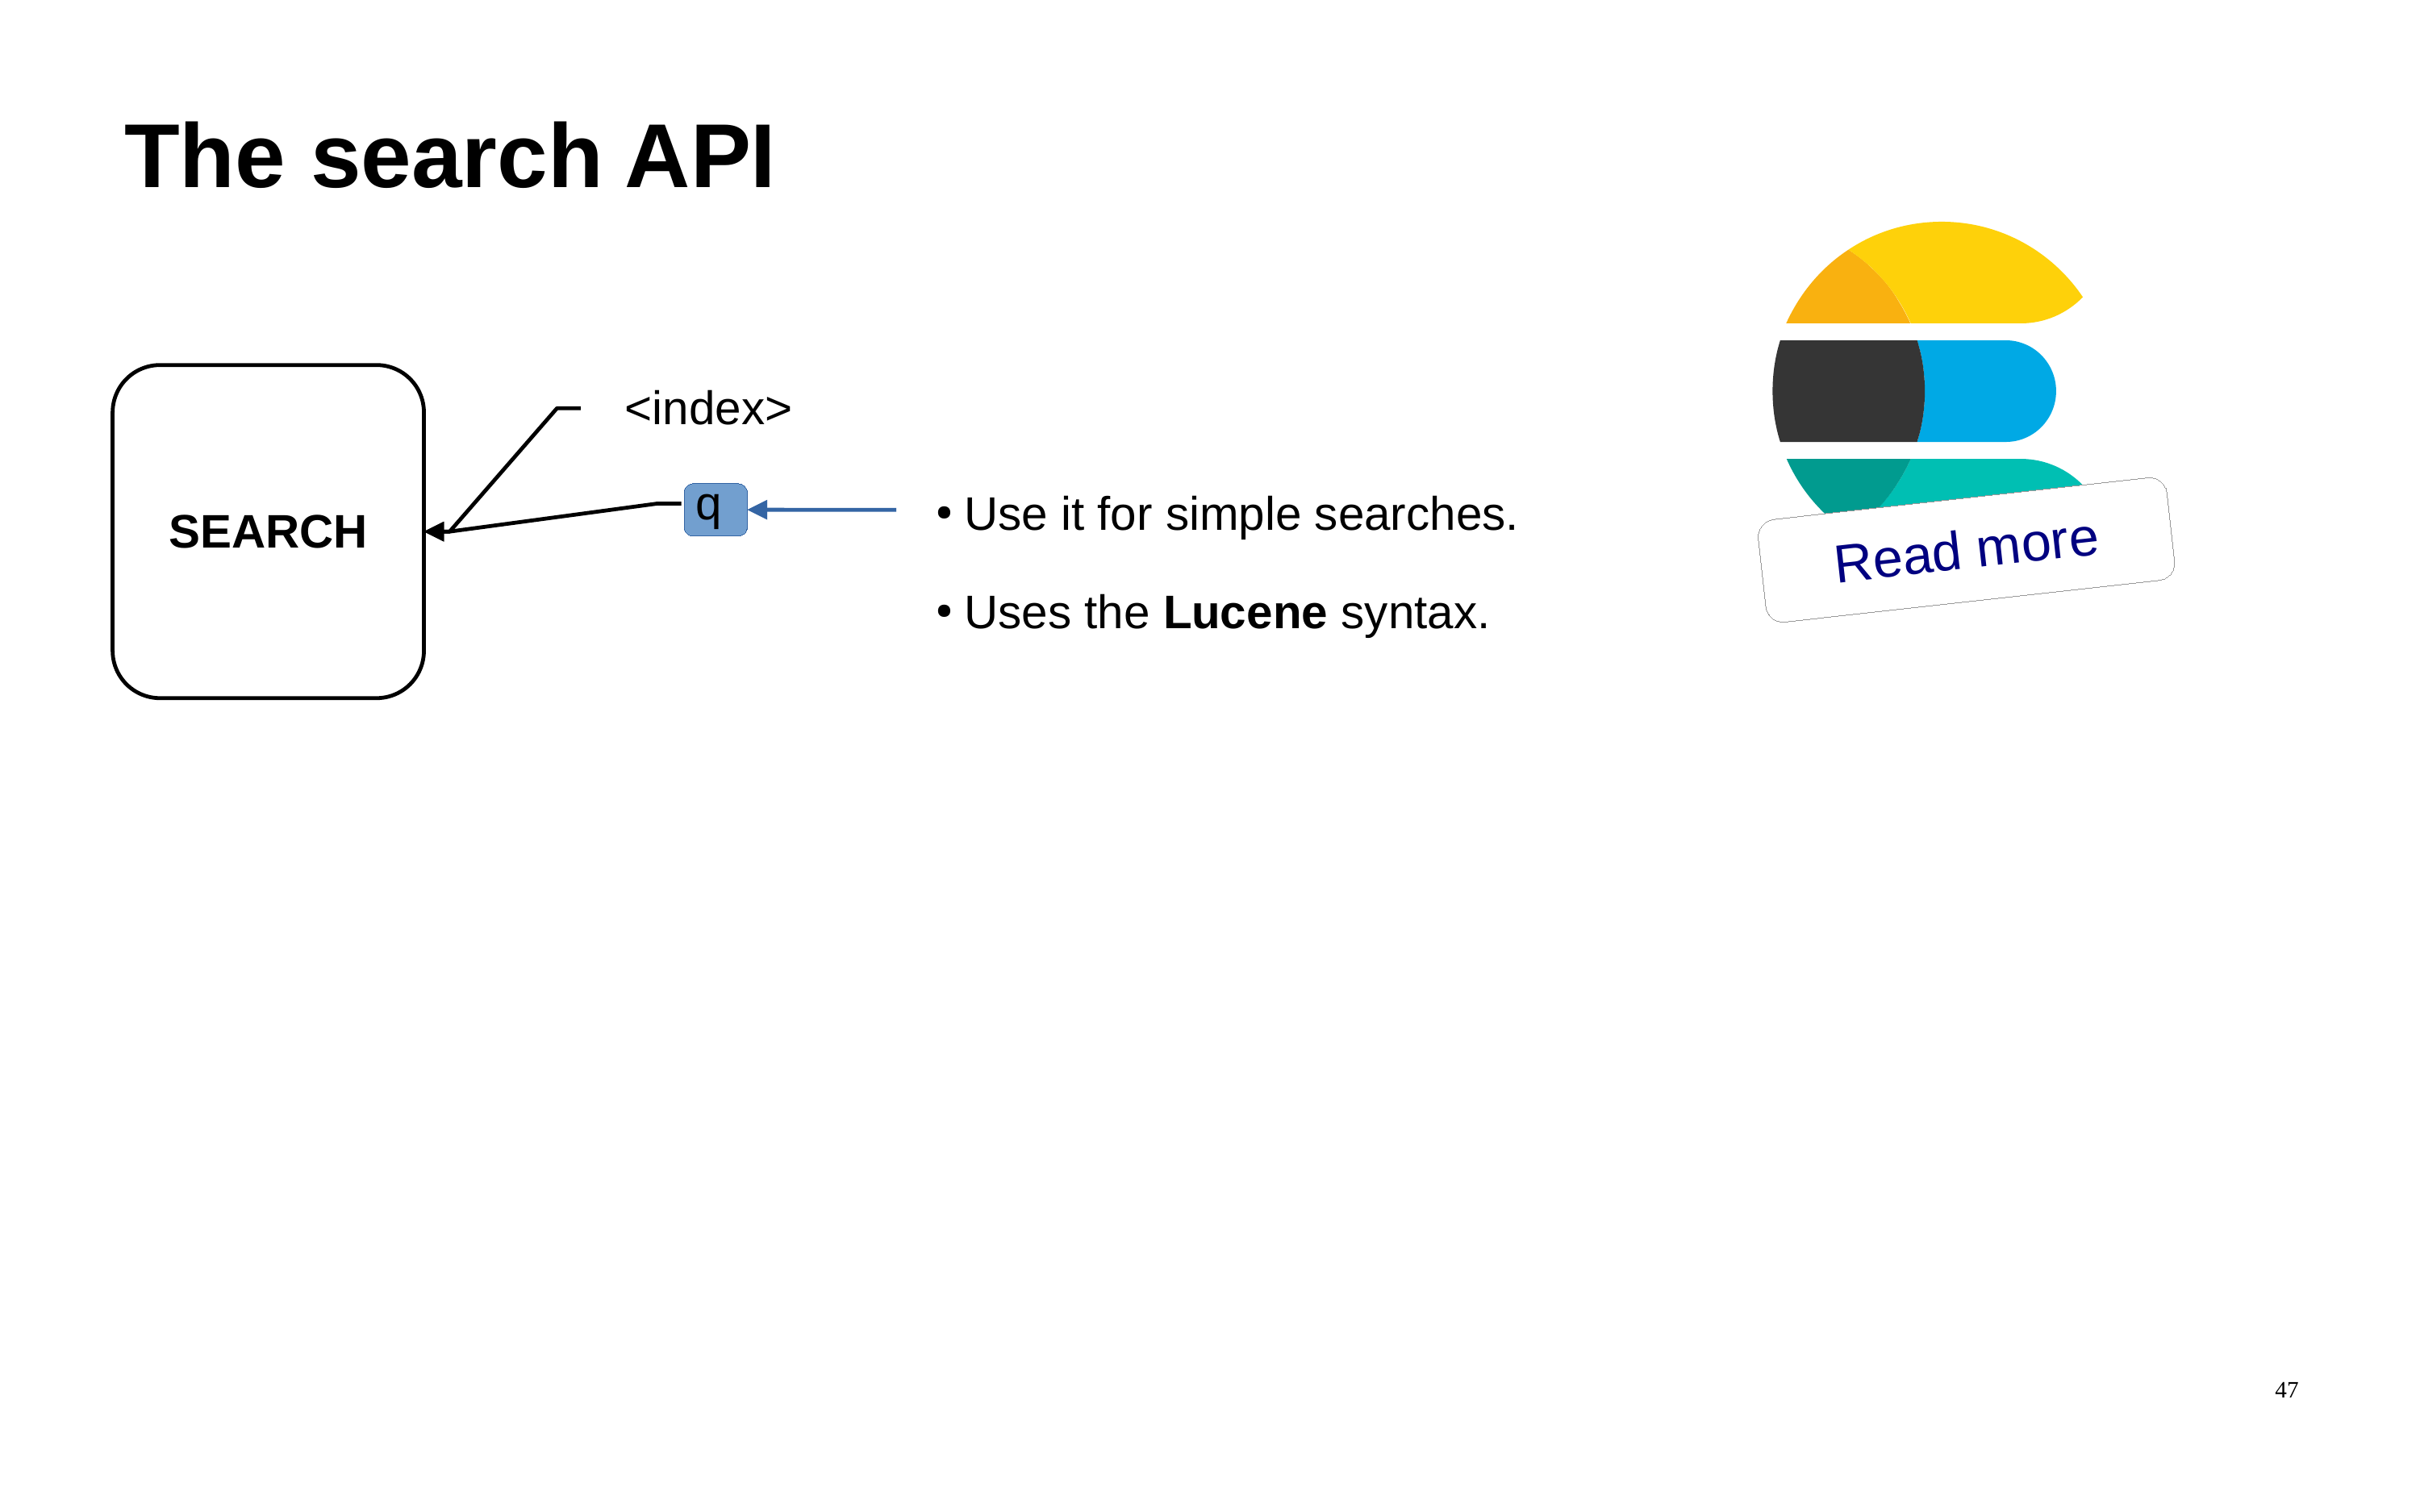

The search API
SEARCH
<index>
Use it for simple searches.
Uses the Lucene syntax.
q
Read more
47